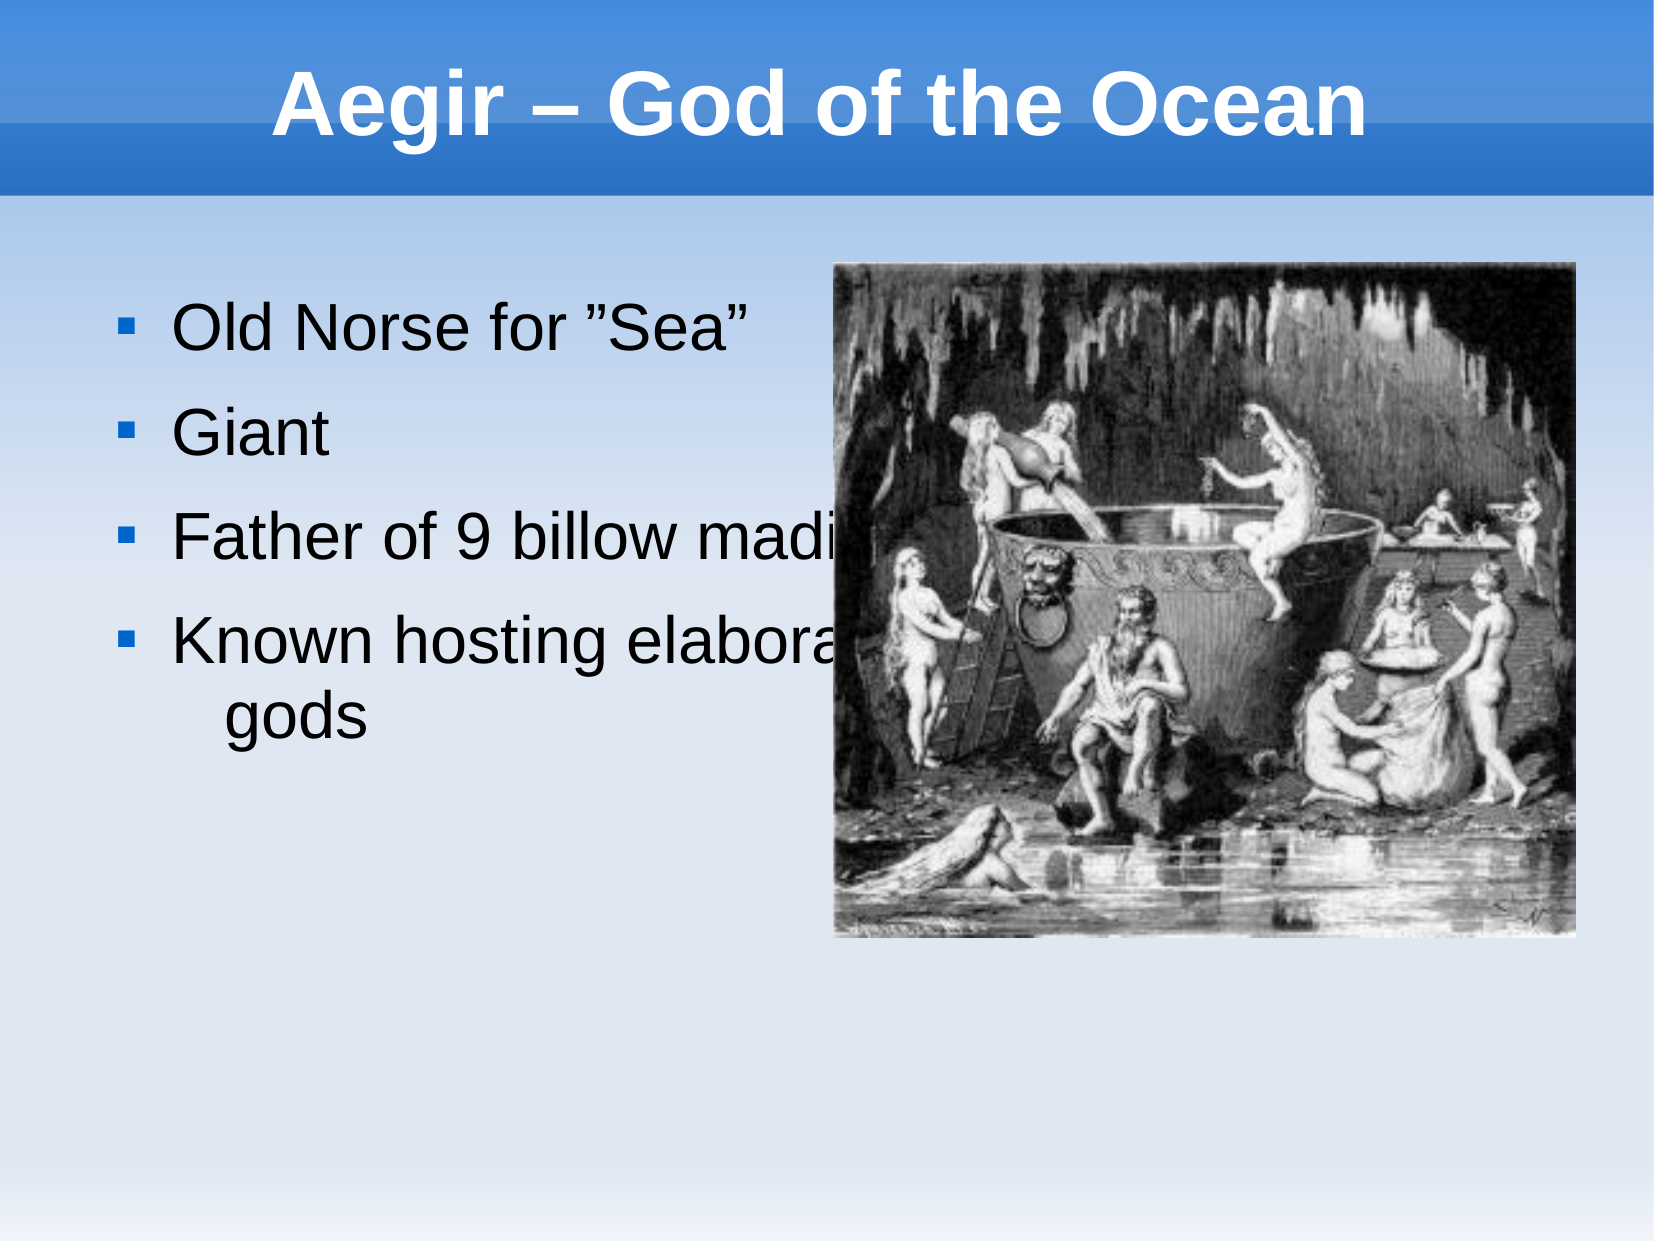

# Aegir – God of the Ocean
Old Norse for ”Sea”
Giant
Father of 9 billow madiens
Known hosting elaborate parties for the other gods